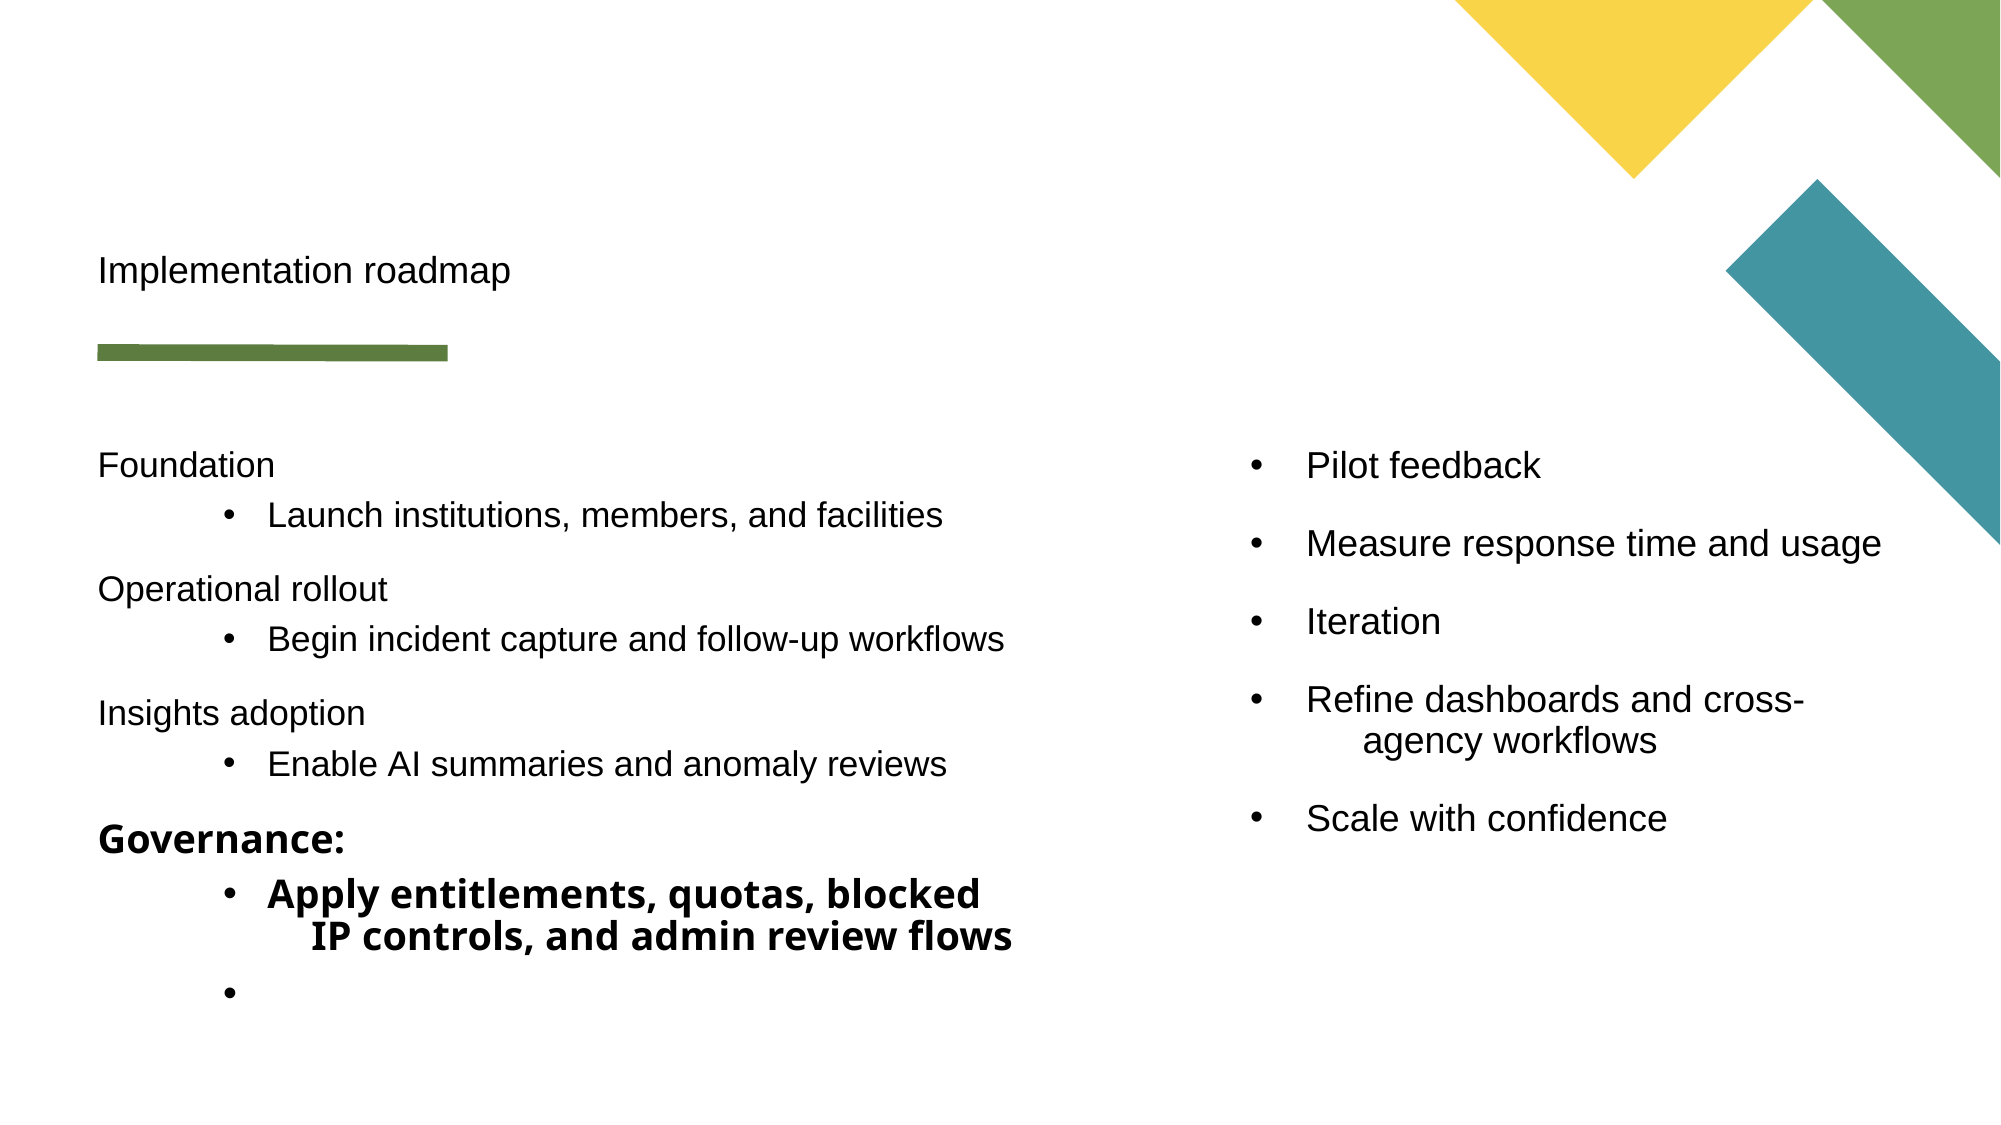

# Implementation roadmap
Foundation
Launch institutions, members, and facilities
Operational rollout
Begin incident capture and follow-up workflows
Insights adoption
Enable AI summaries and anomaly reviews
Governance:
Apply entitlements, quotas, blocked IP controls, and admin review flows
Pilot feedback
Measure response time and usage
Iteration
Refine dashboards and cross-agency workflows
Scale with confidence